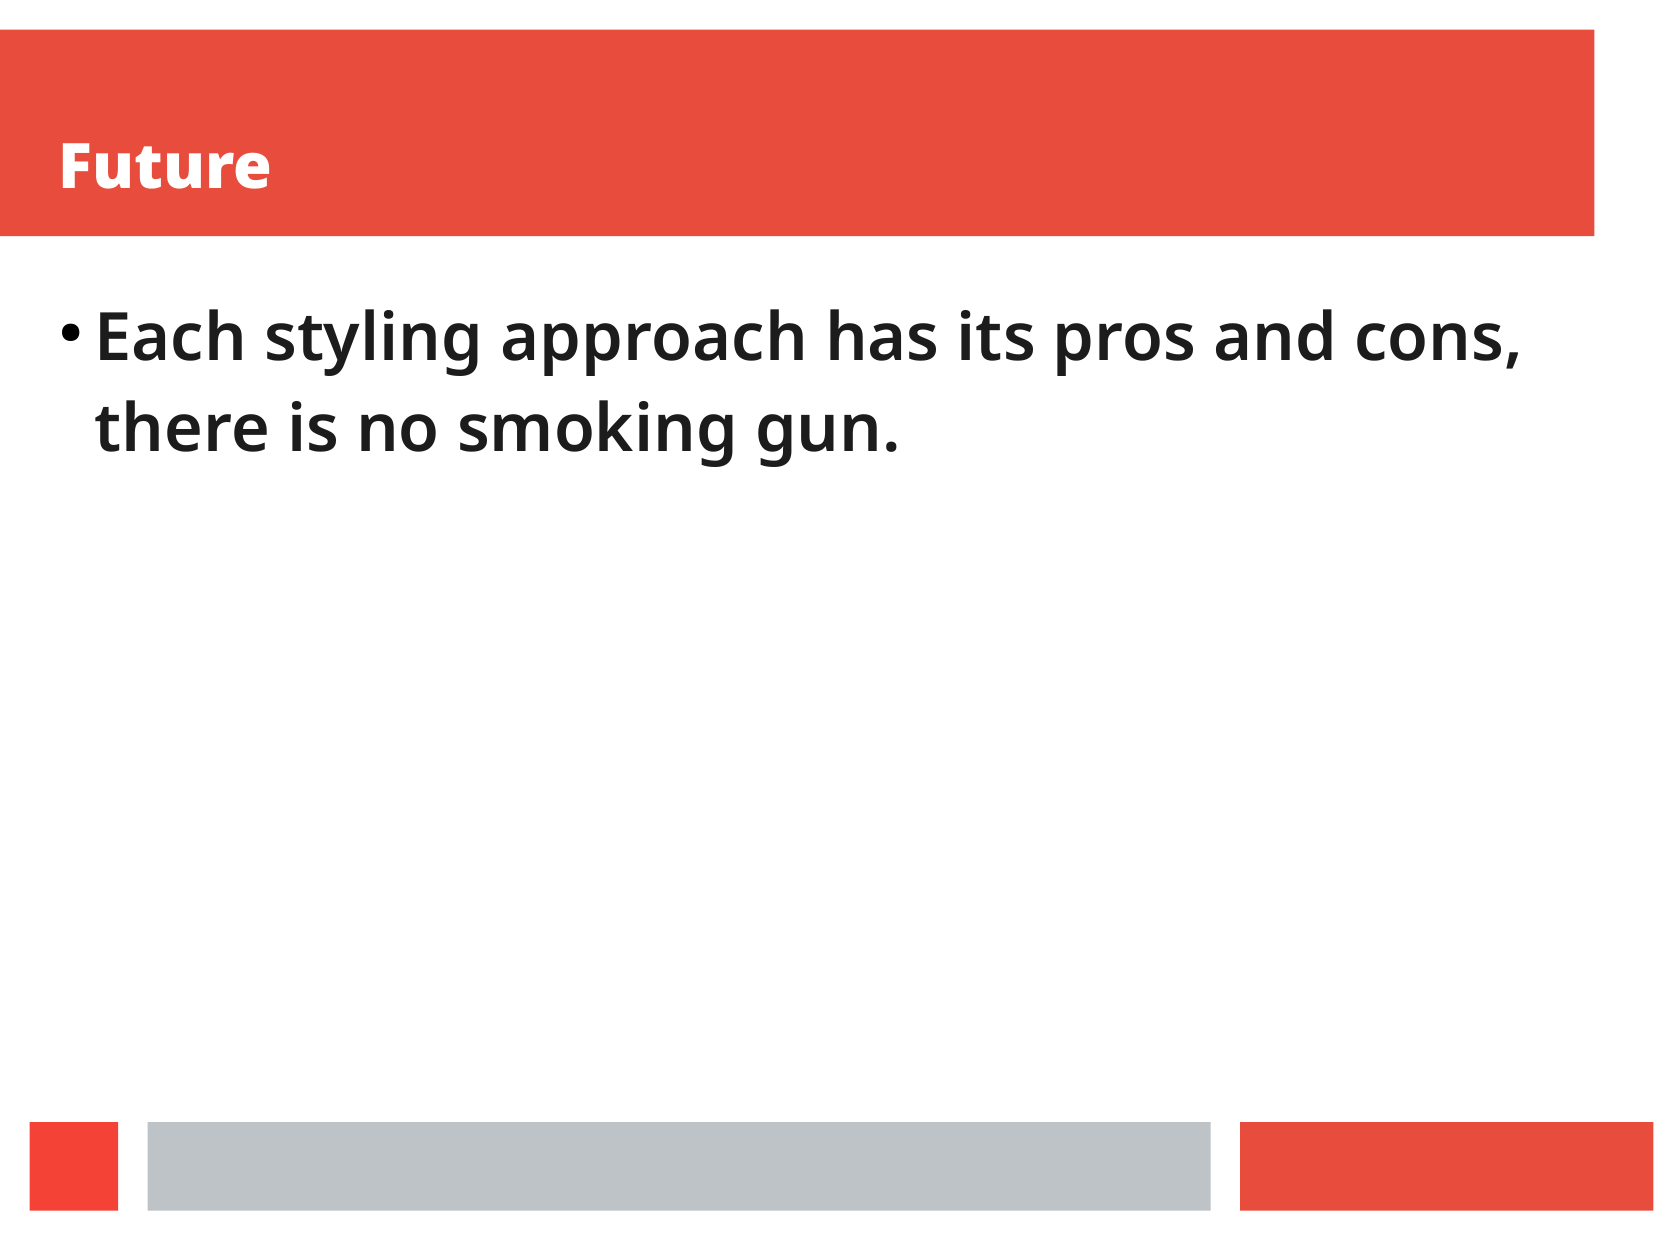

# Future
Each styling approach has its pros and cons, there is no smoking gun.